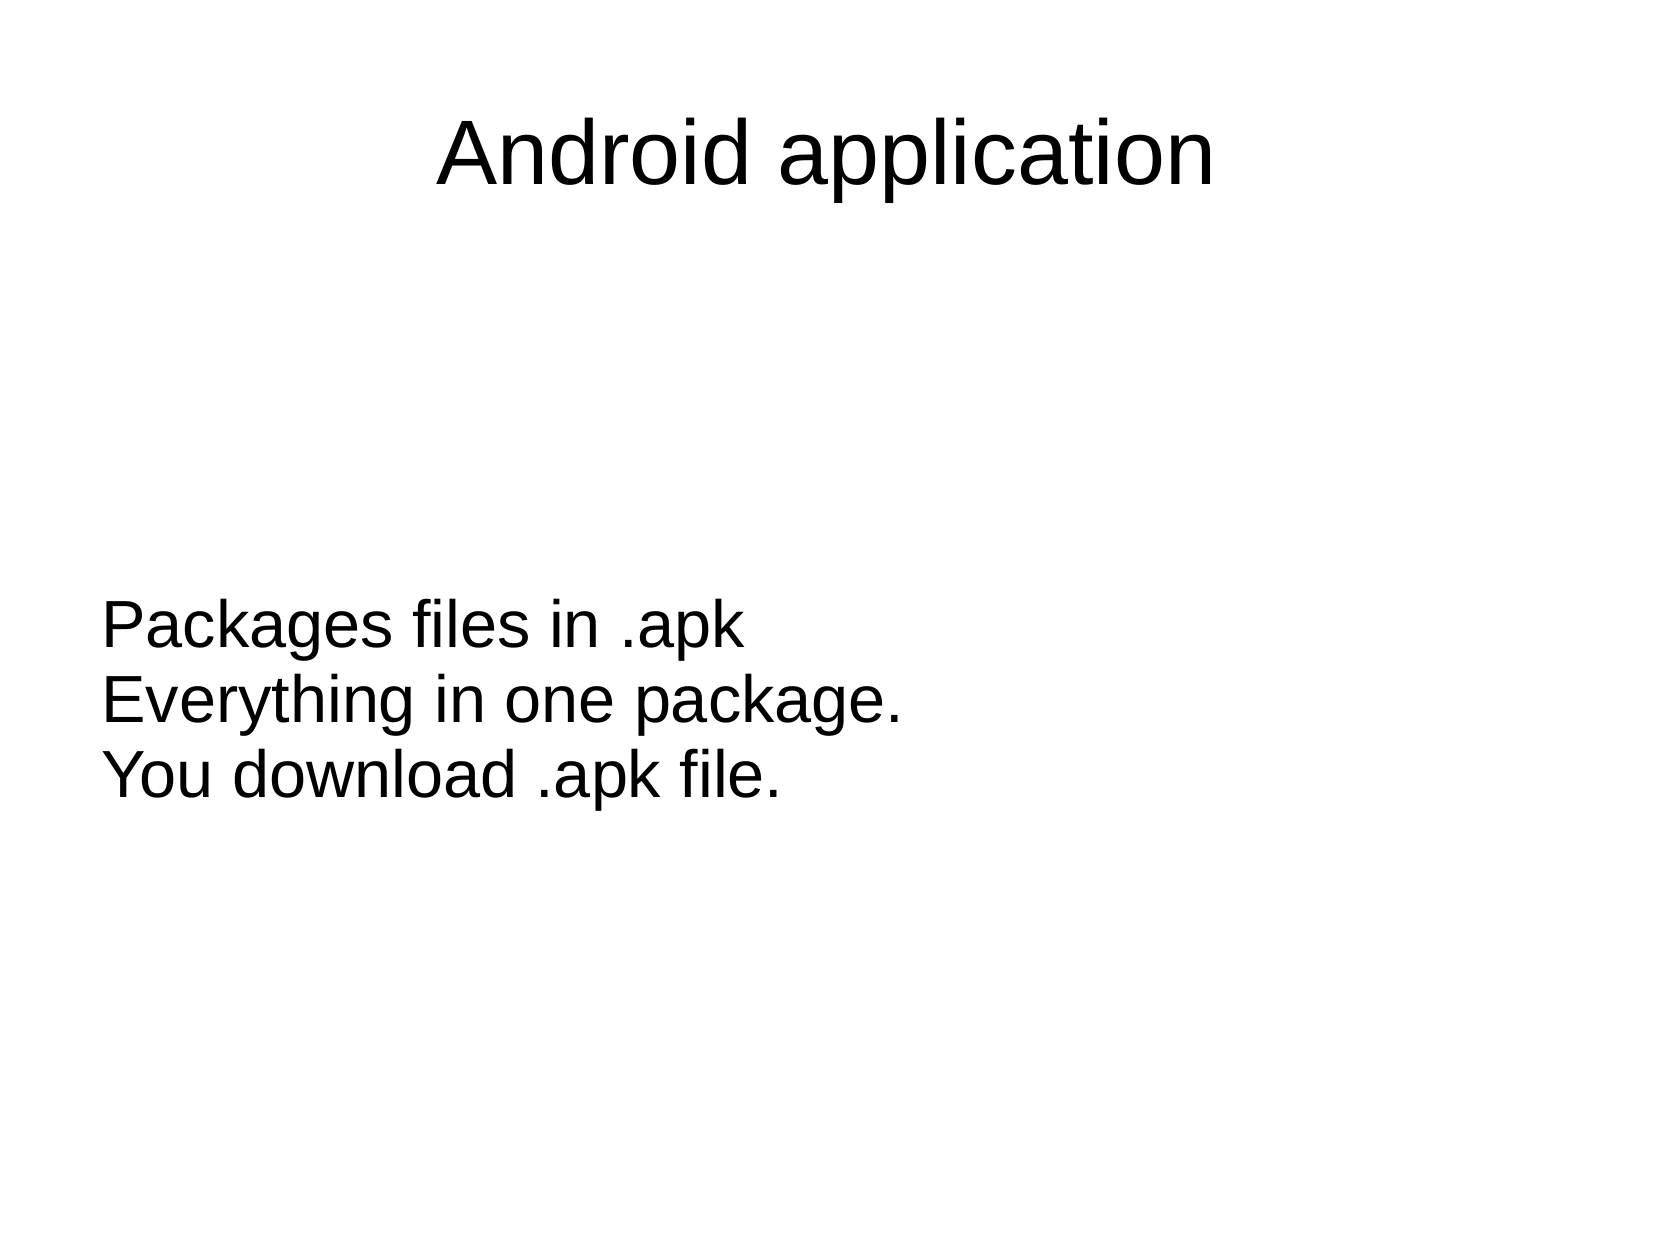

# Android application
 Packages files in .apk
 Everything in one package.
 You download .apk file.